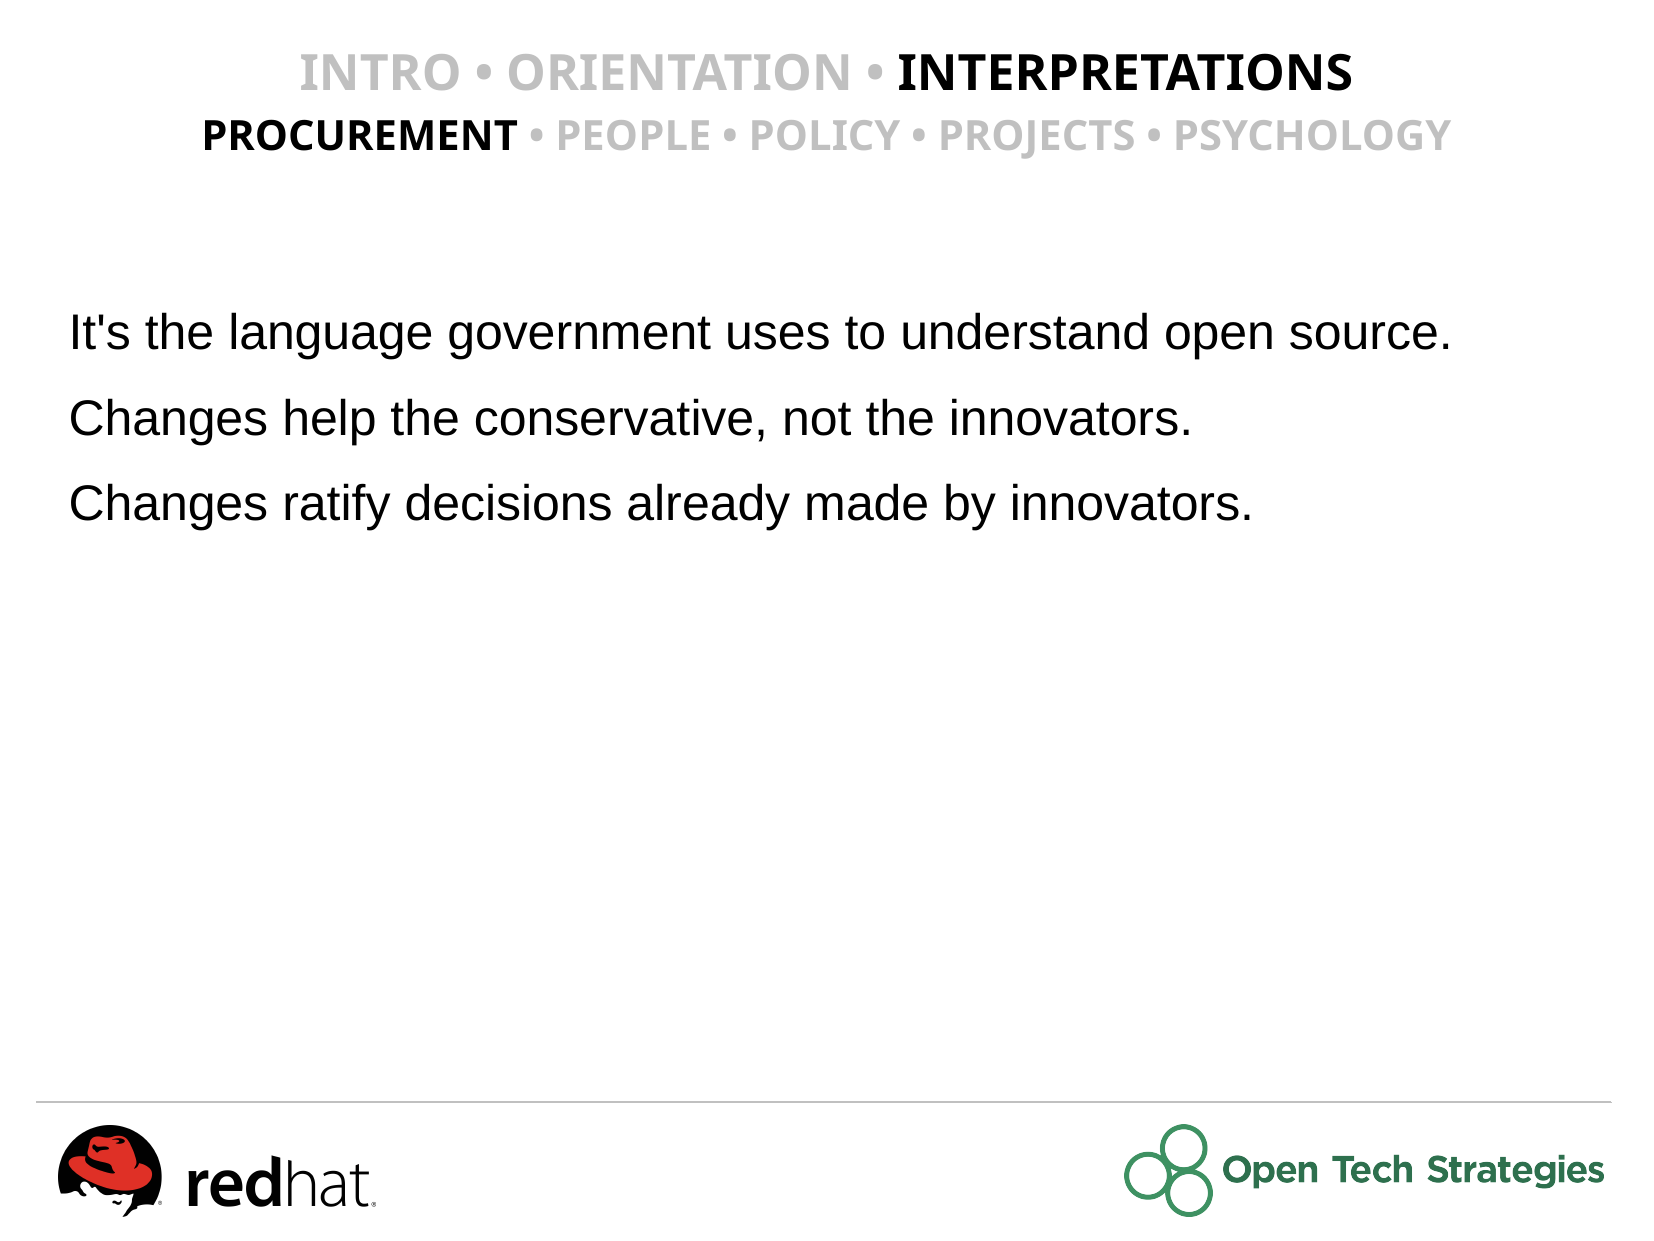

# INTRO • ORIENTATION • INTERPRETATIONS PROCUREMENT • PEOPLE • POLICY • PROJECTS • PSYCHOLOGY
It's the language government uses to understand open source.
Changes help the conservative, not the innovators.
Changes ratify decisions already made by innovators.